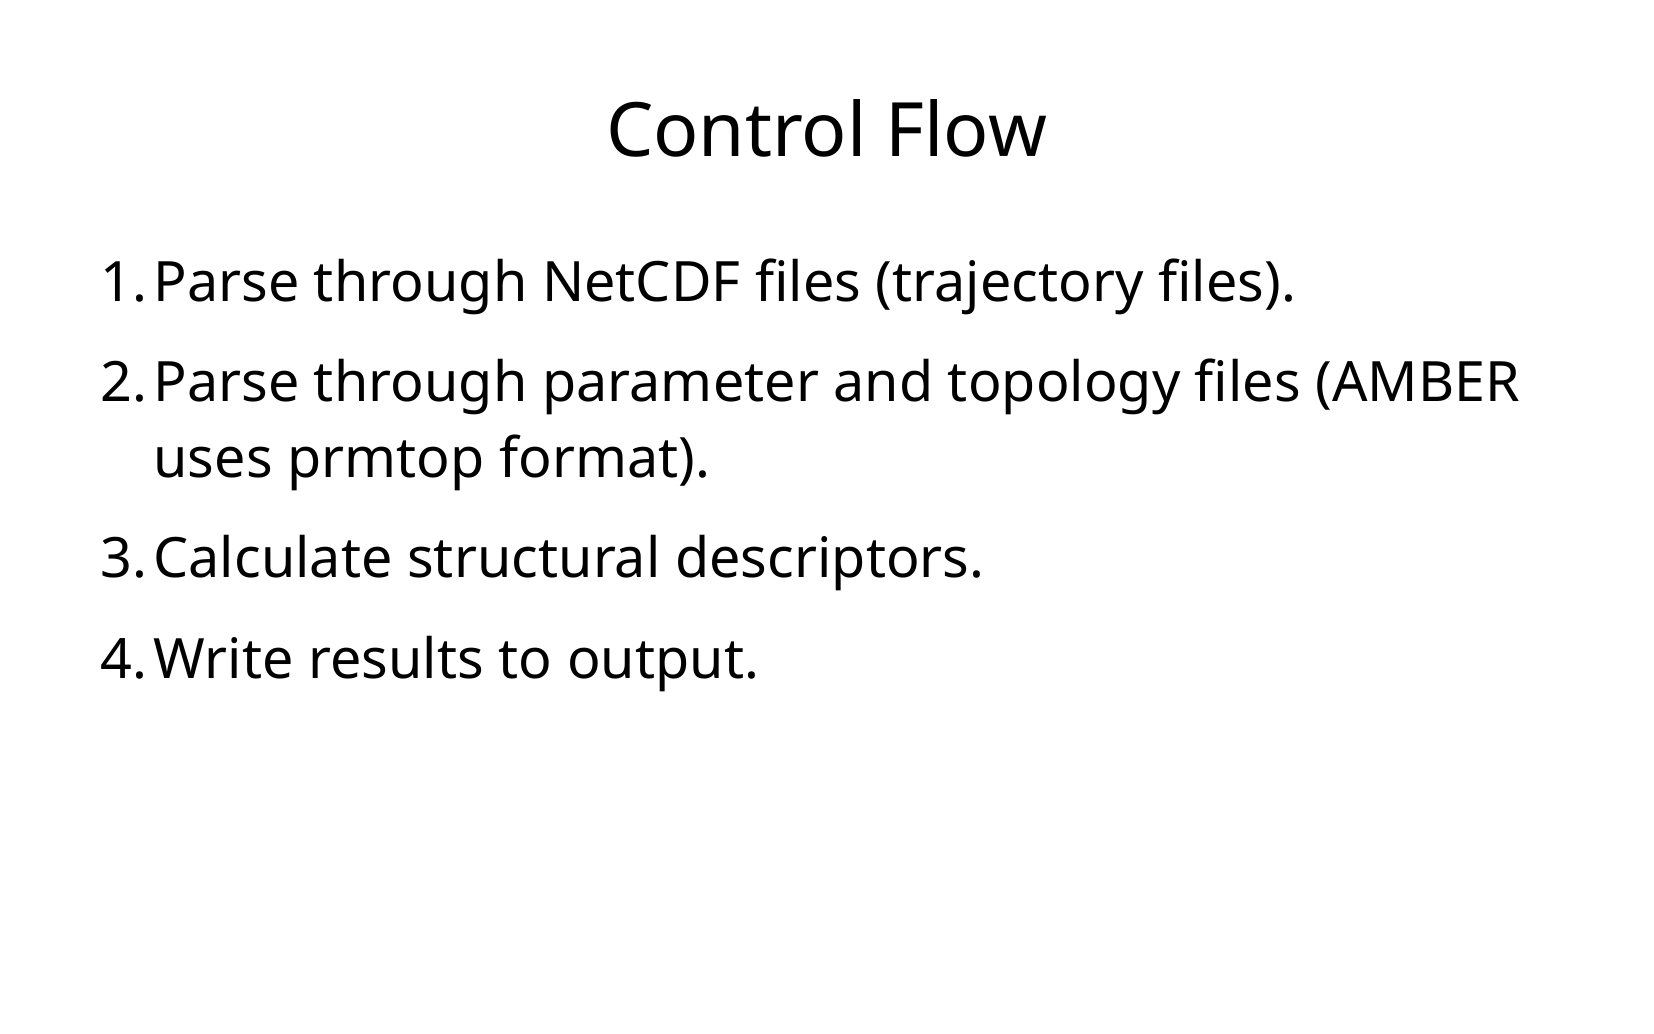

# Control Flow
Parse through NetCDF files (trajectory files).
Parse through parameter and topology files (AMBER uses prmtop format).
Calculate structural descriptors.
Write results to output.